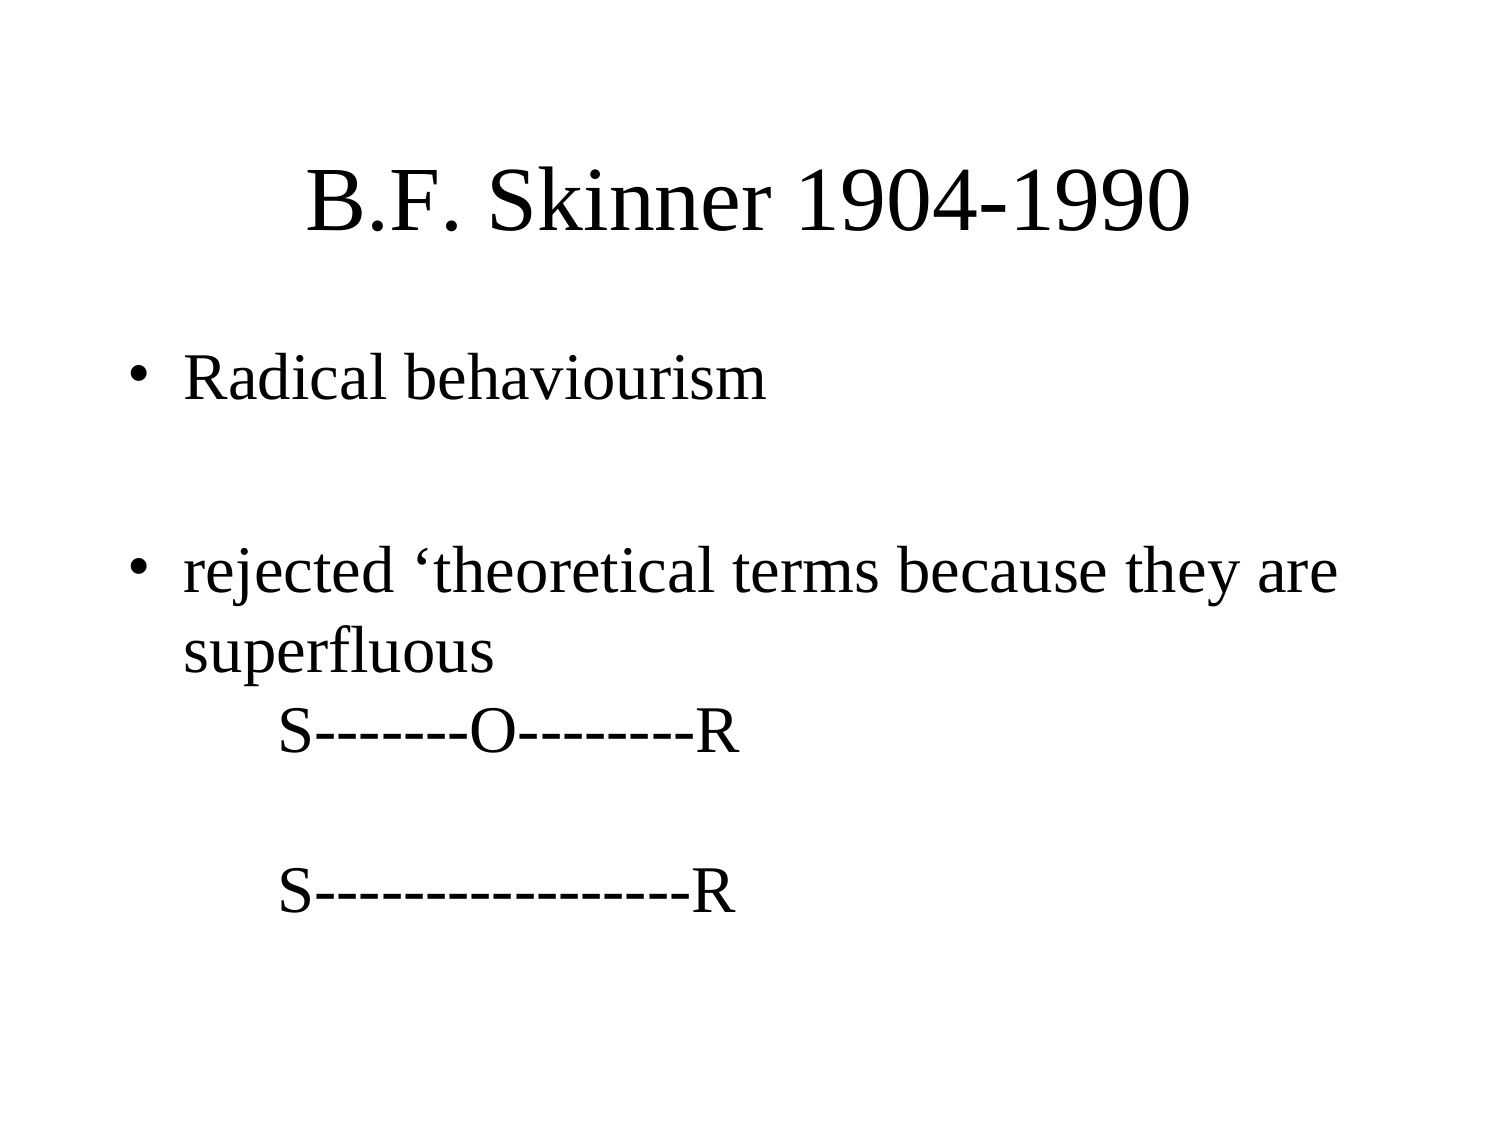

# B.F. Skinner 1904-1990
Radical behaviourism
rejected ‘theoretical terms because they are superfluous							S-------O--------R													S-----------------R